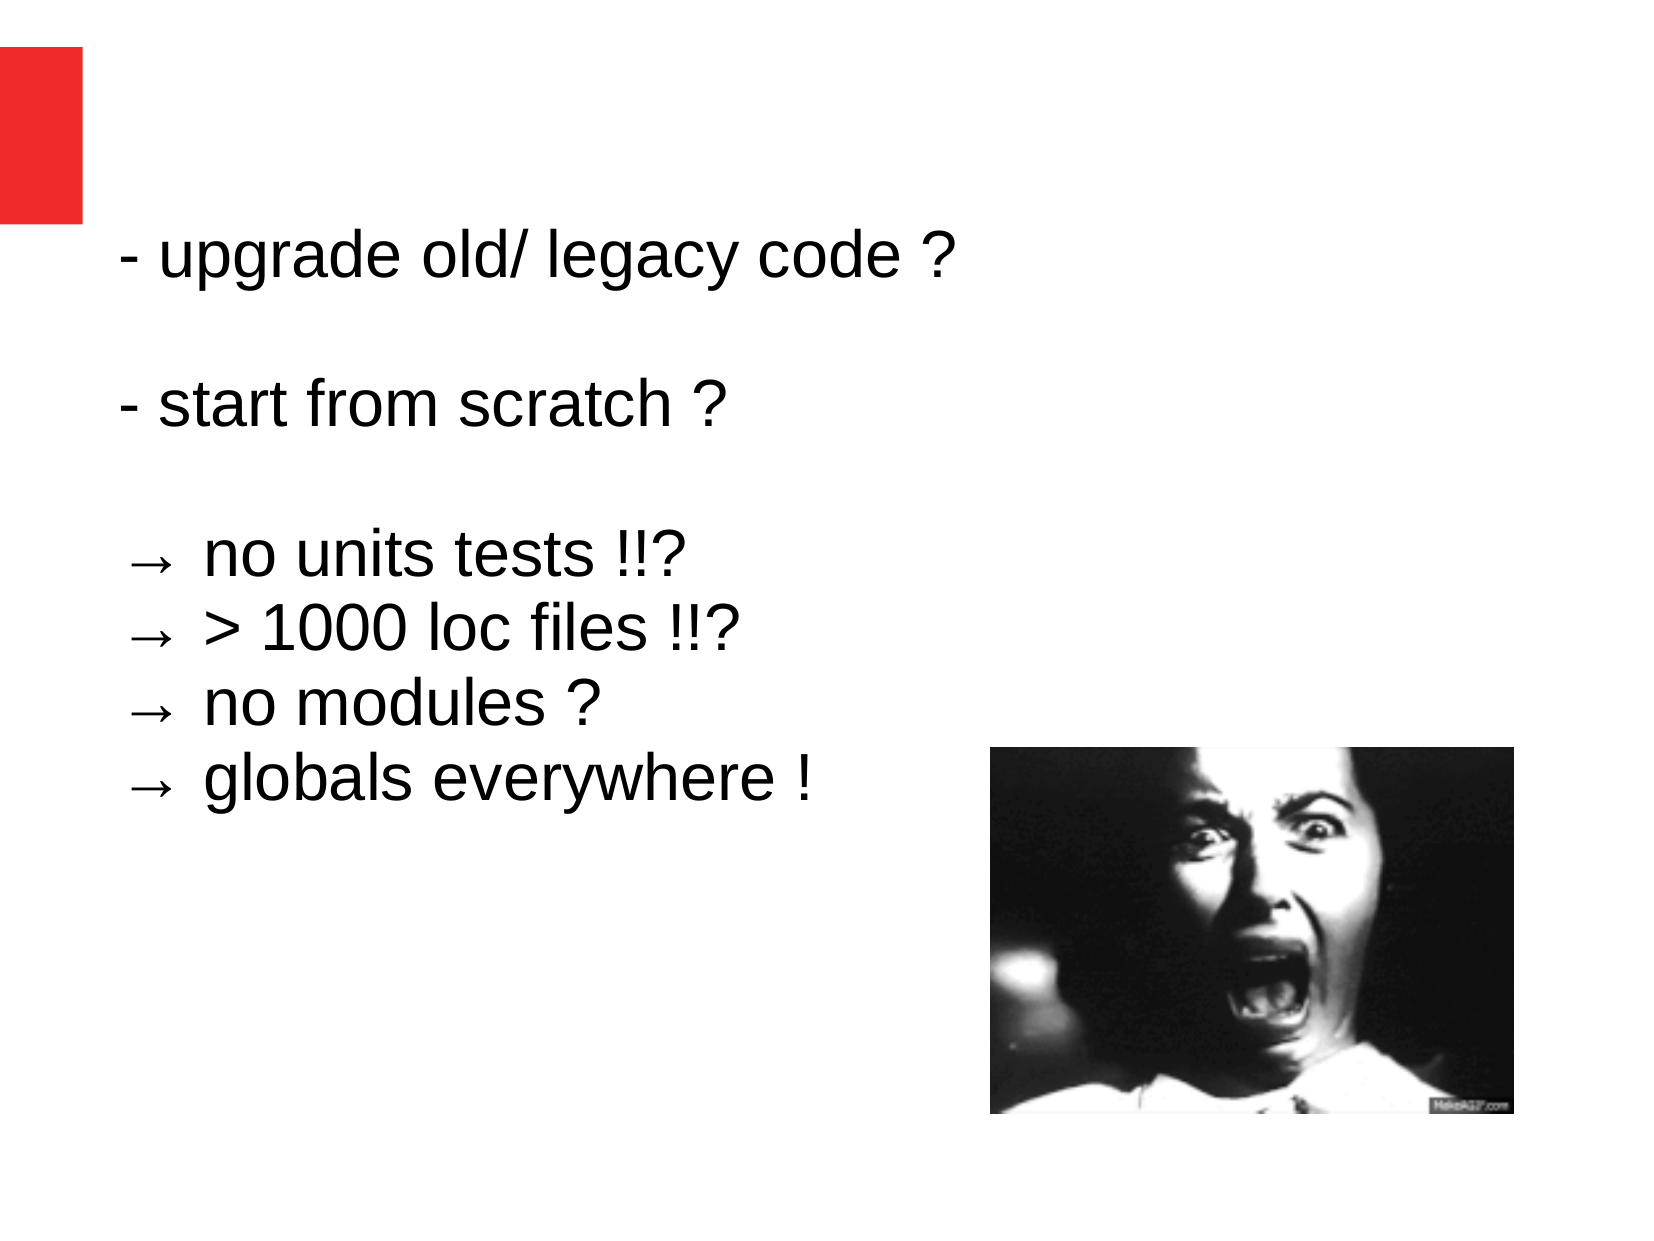

# - upgrade old/ legacy code ?
- start from scratch ?
→ no units tests !!?
→ > 1000 loc files !!?
→ no modules ?
→ globals everywhere !